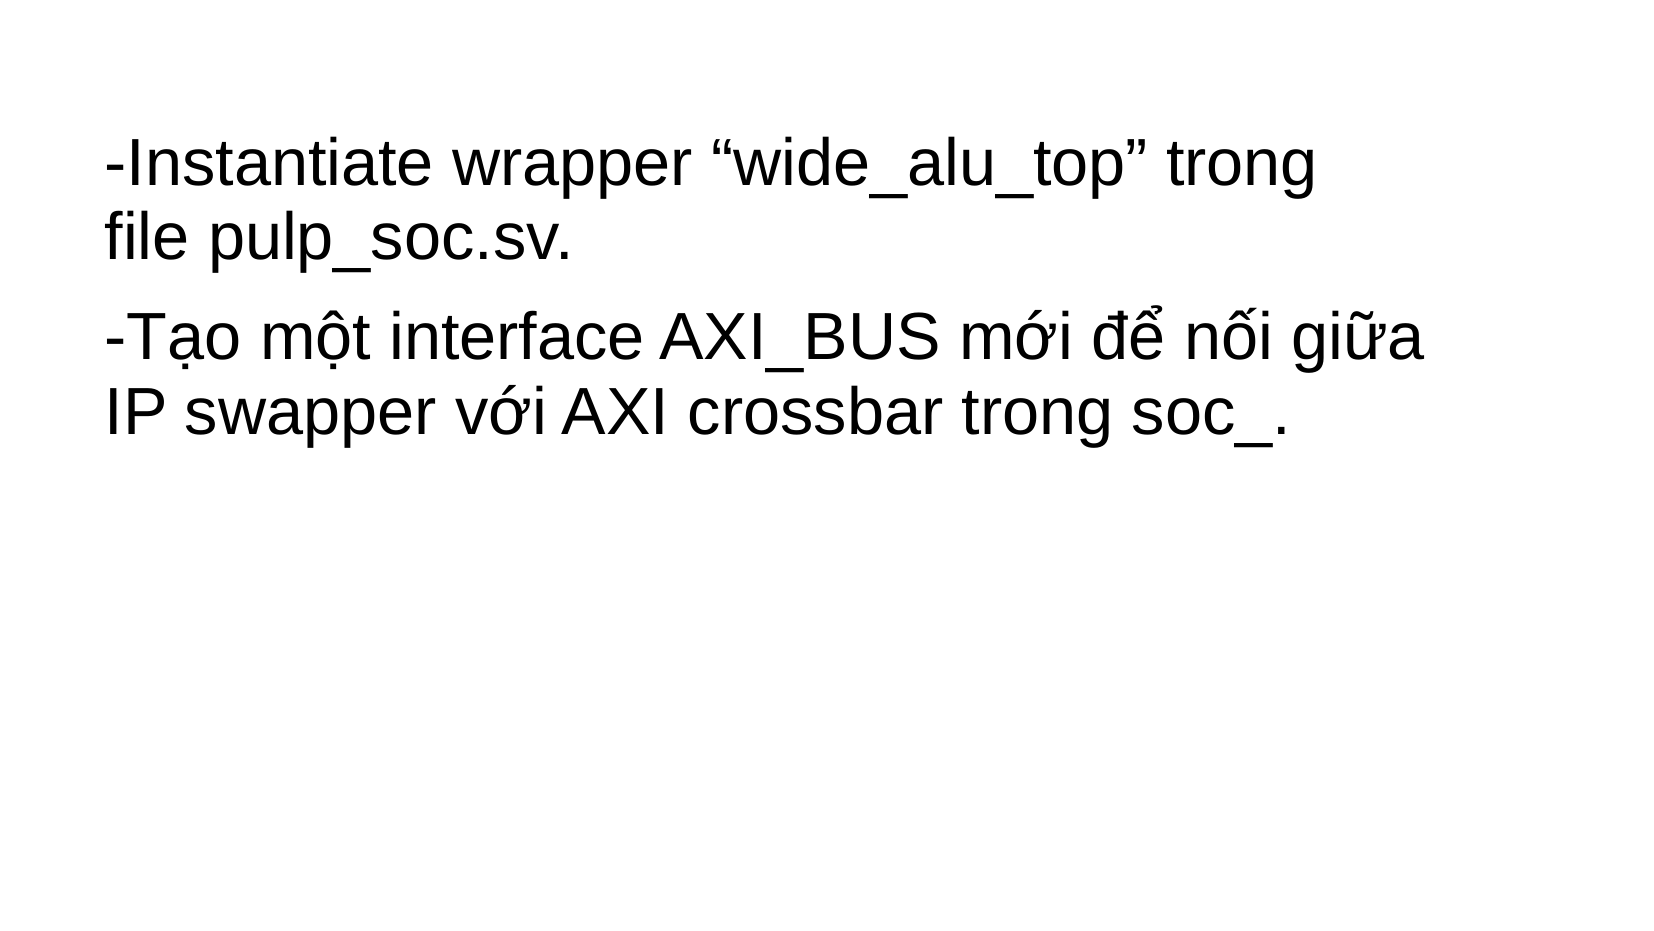

-Instantiate wrapper “wide_alu_top” trong file pulp_soc.sv.
-Tạo một interface AXI_BUS mới để nối giữa IP swapper với AXI crossbar trong soc_.